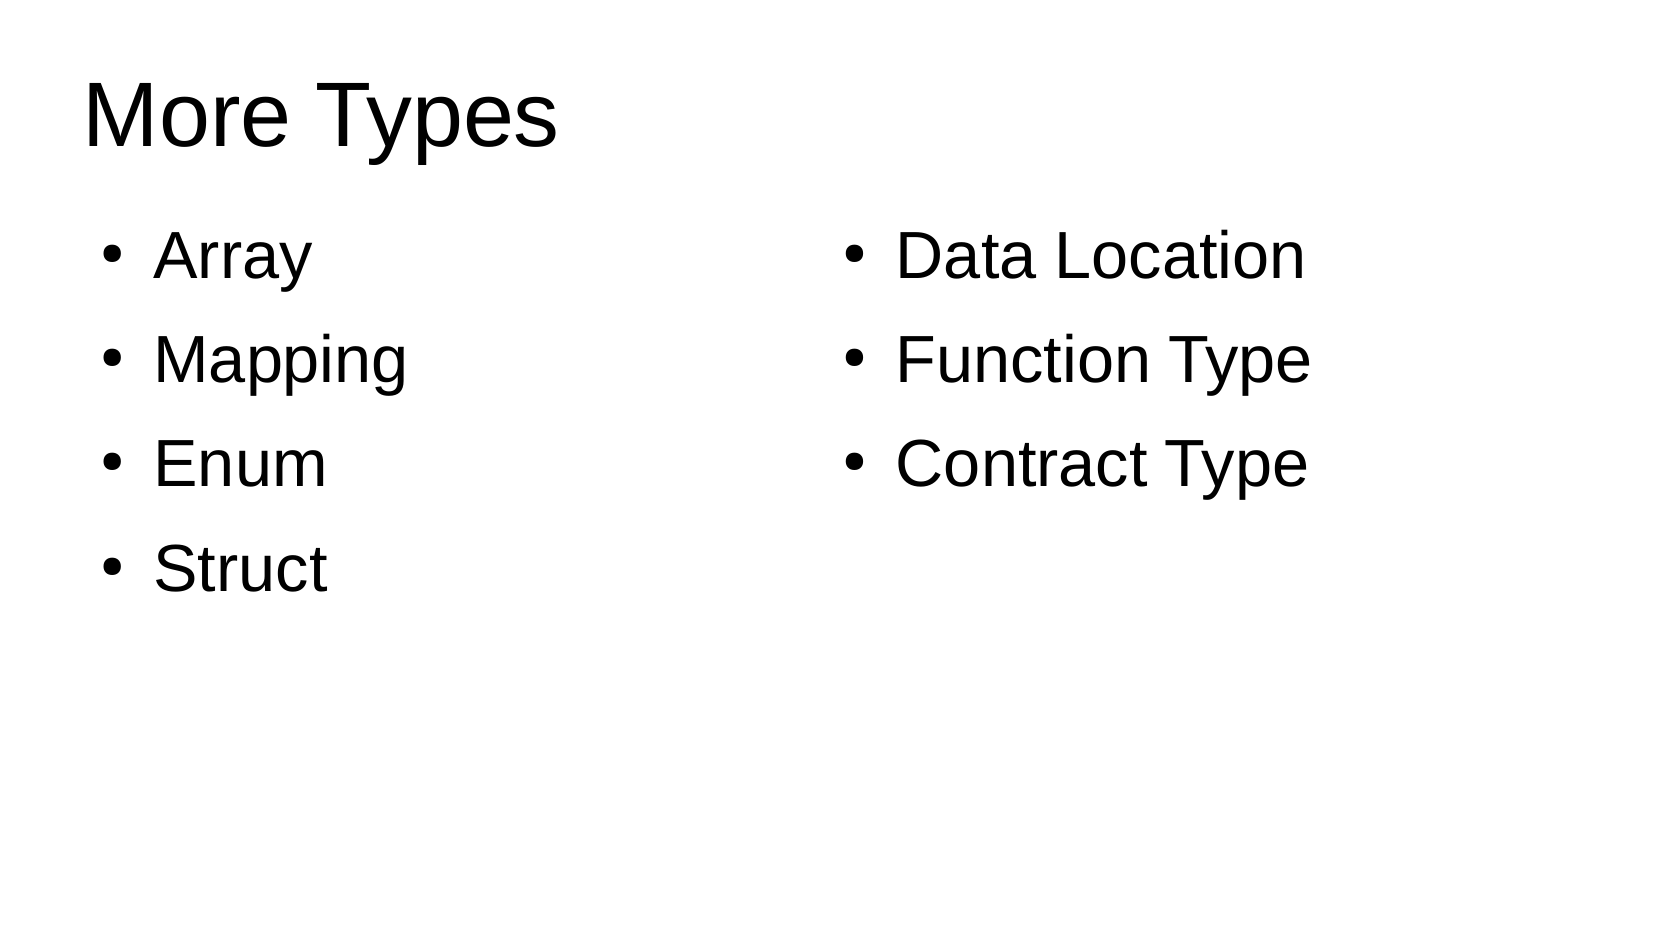

# More Types
Array
Mapping
Enum
Struct
Data Location
Function Type
Contract Type